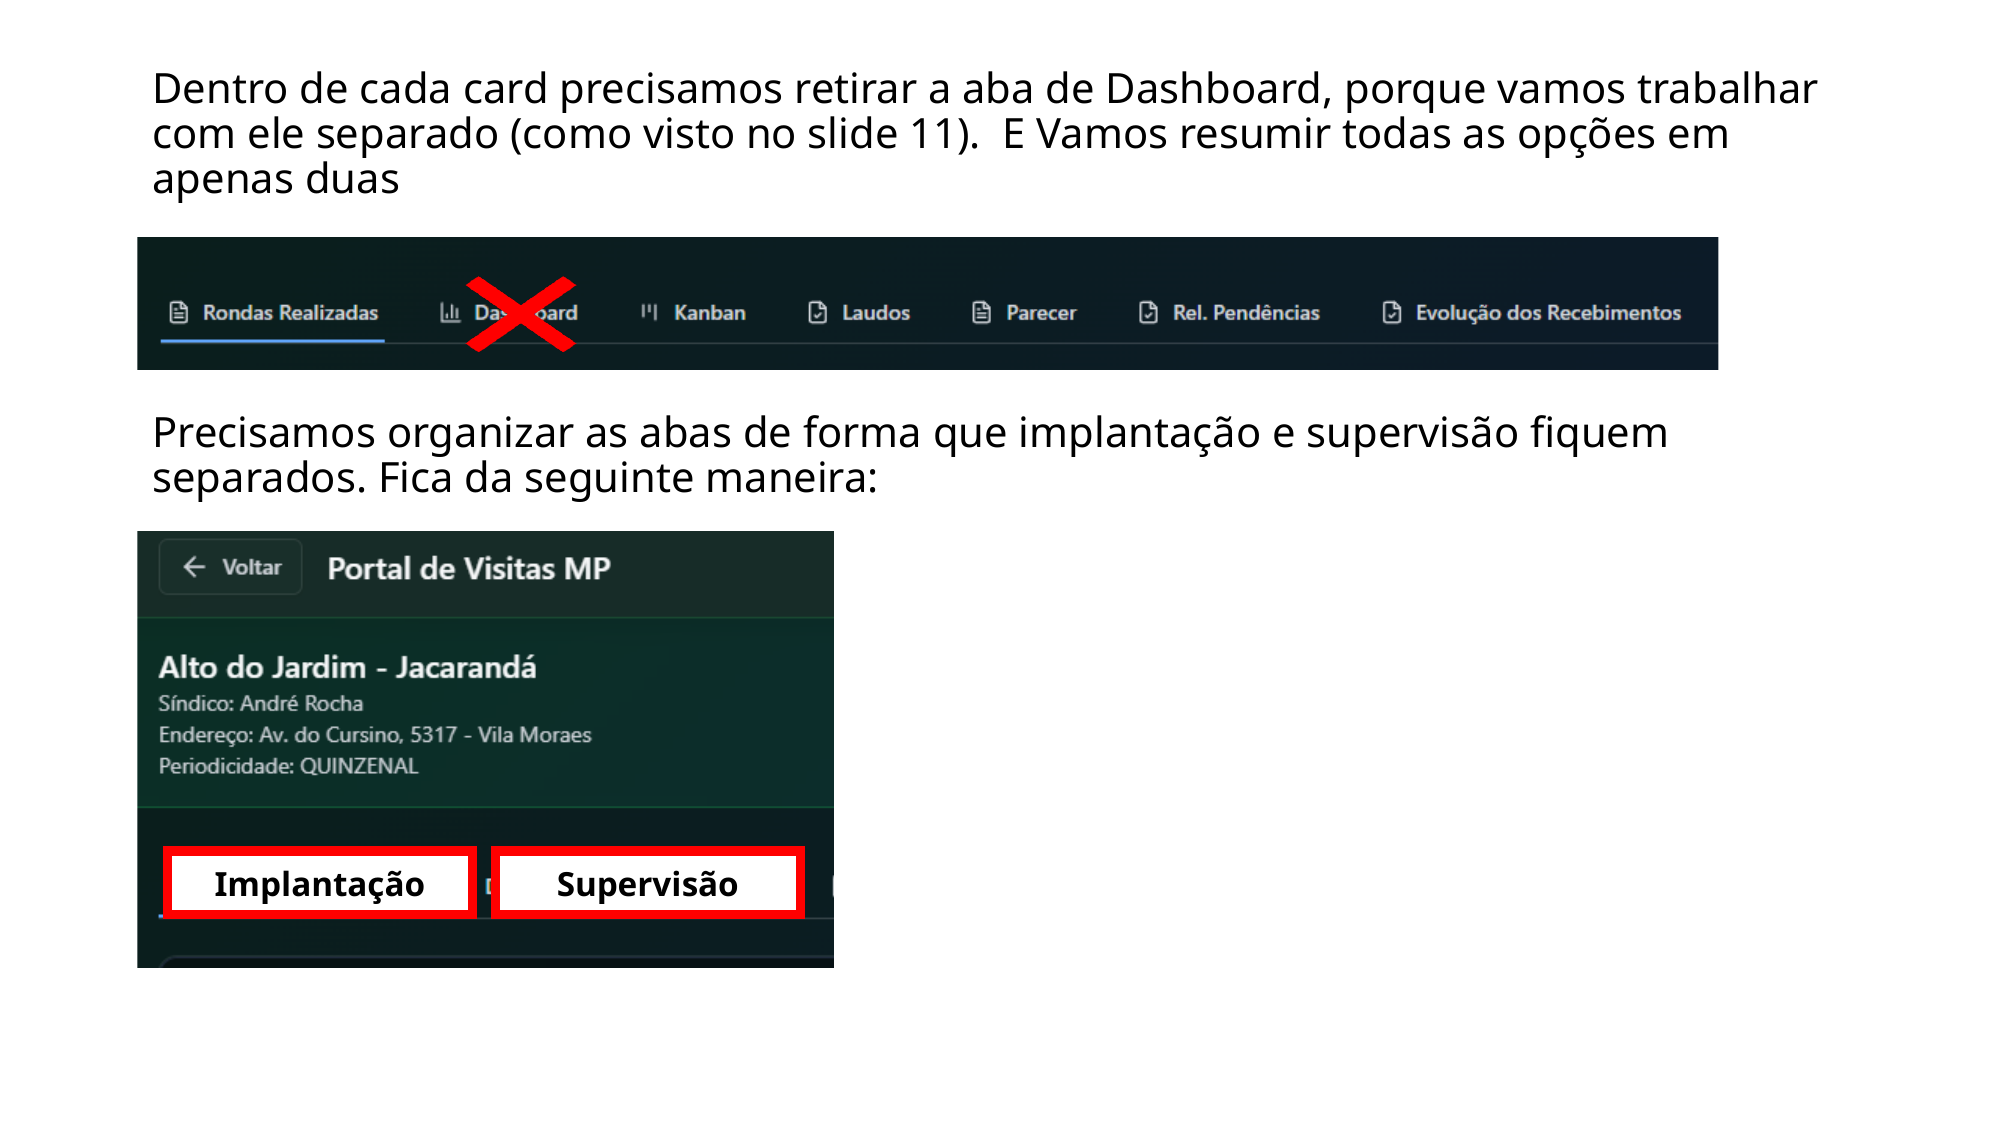

# Dentro de cada card precisamos retirar a aba de Dashboard, porque vamos trabalhar com ele separado (como visto no slide 11). E Vamos resumir todas as opções em apenas duas
Precisamos organizar as abas de forma que implantação e supervisão fiquem separados. Fica da seguinte maneira:
Implantação
Supervisão